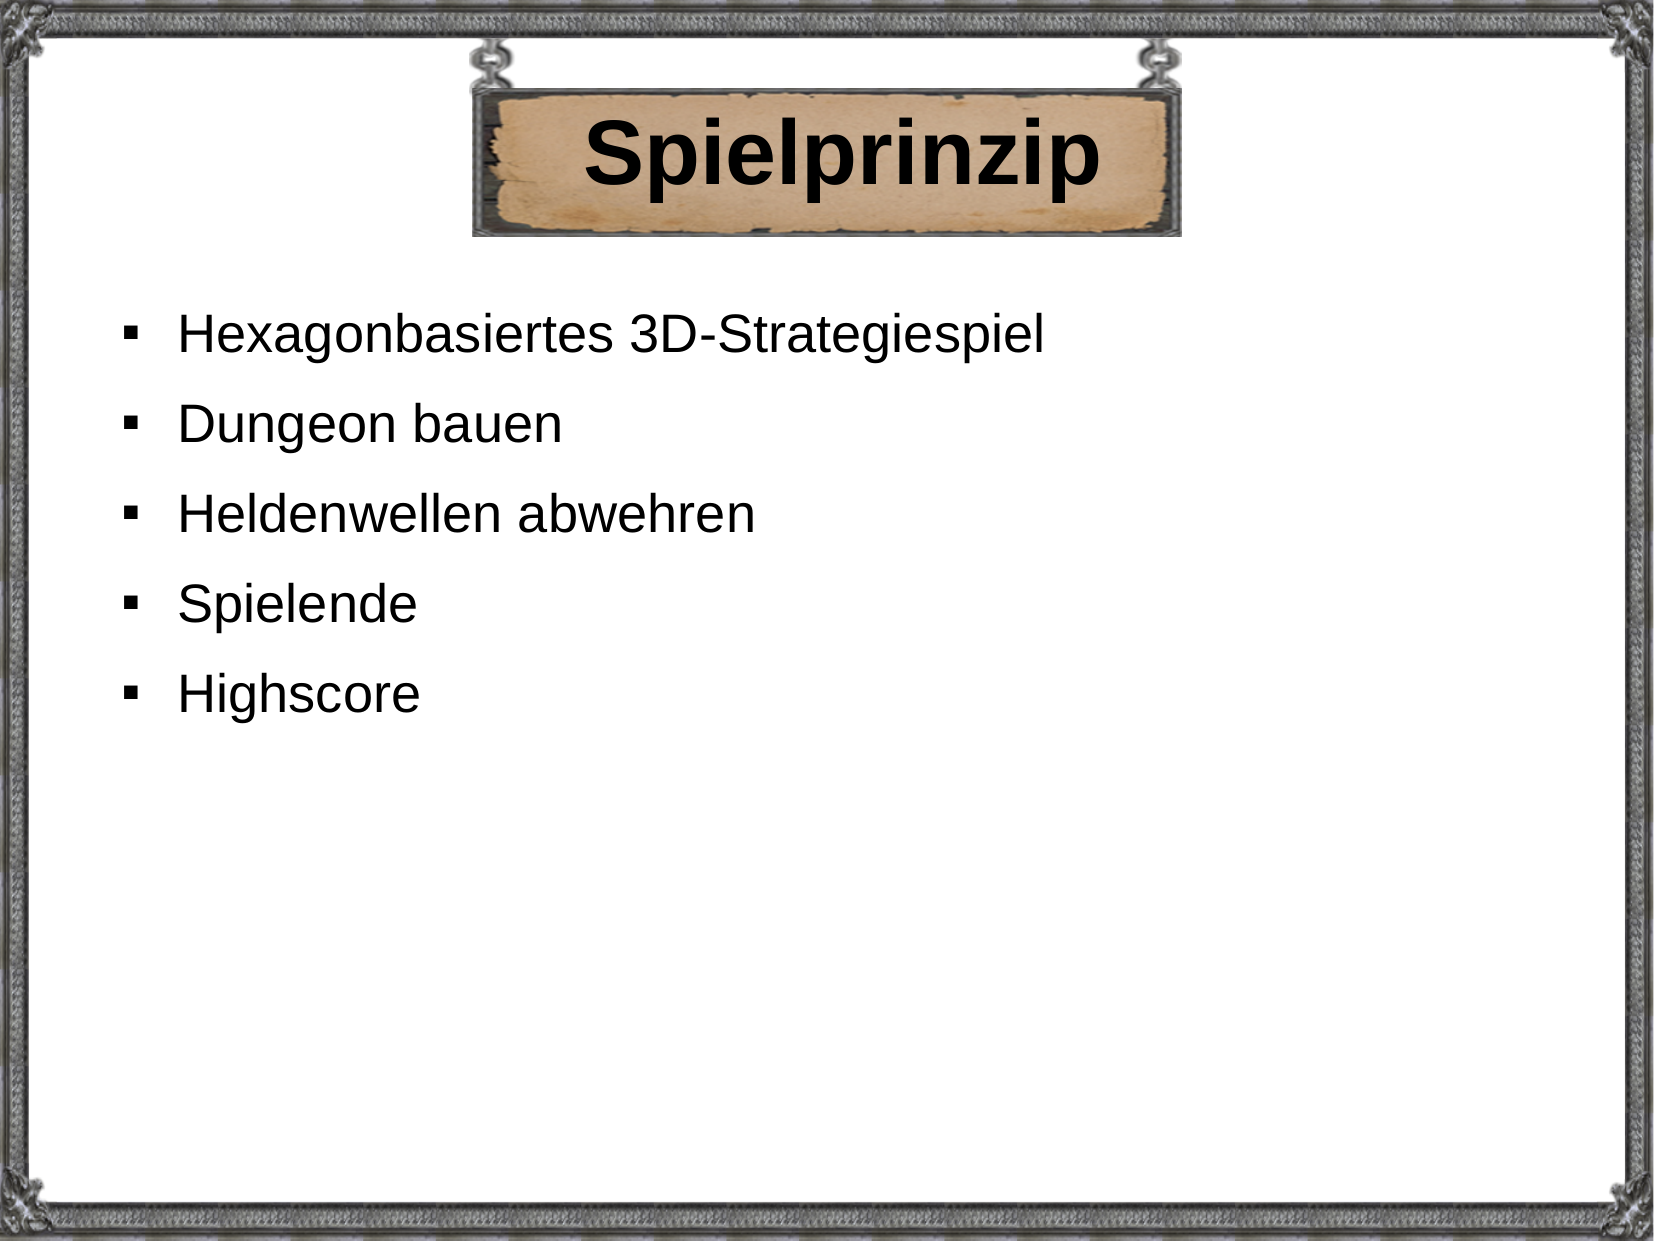

# Spielprinzip
Hexagonbasiertes 3D-Strategiespiel
Dungeon bauen
Heldenwellen abwehren
Spielende
Highscore